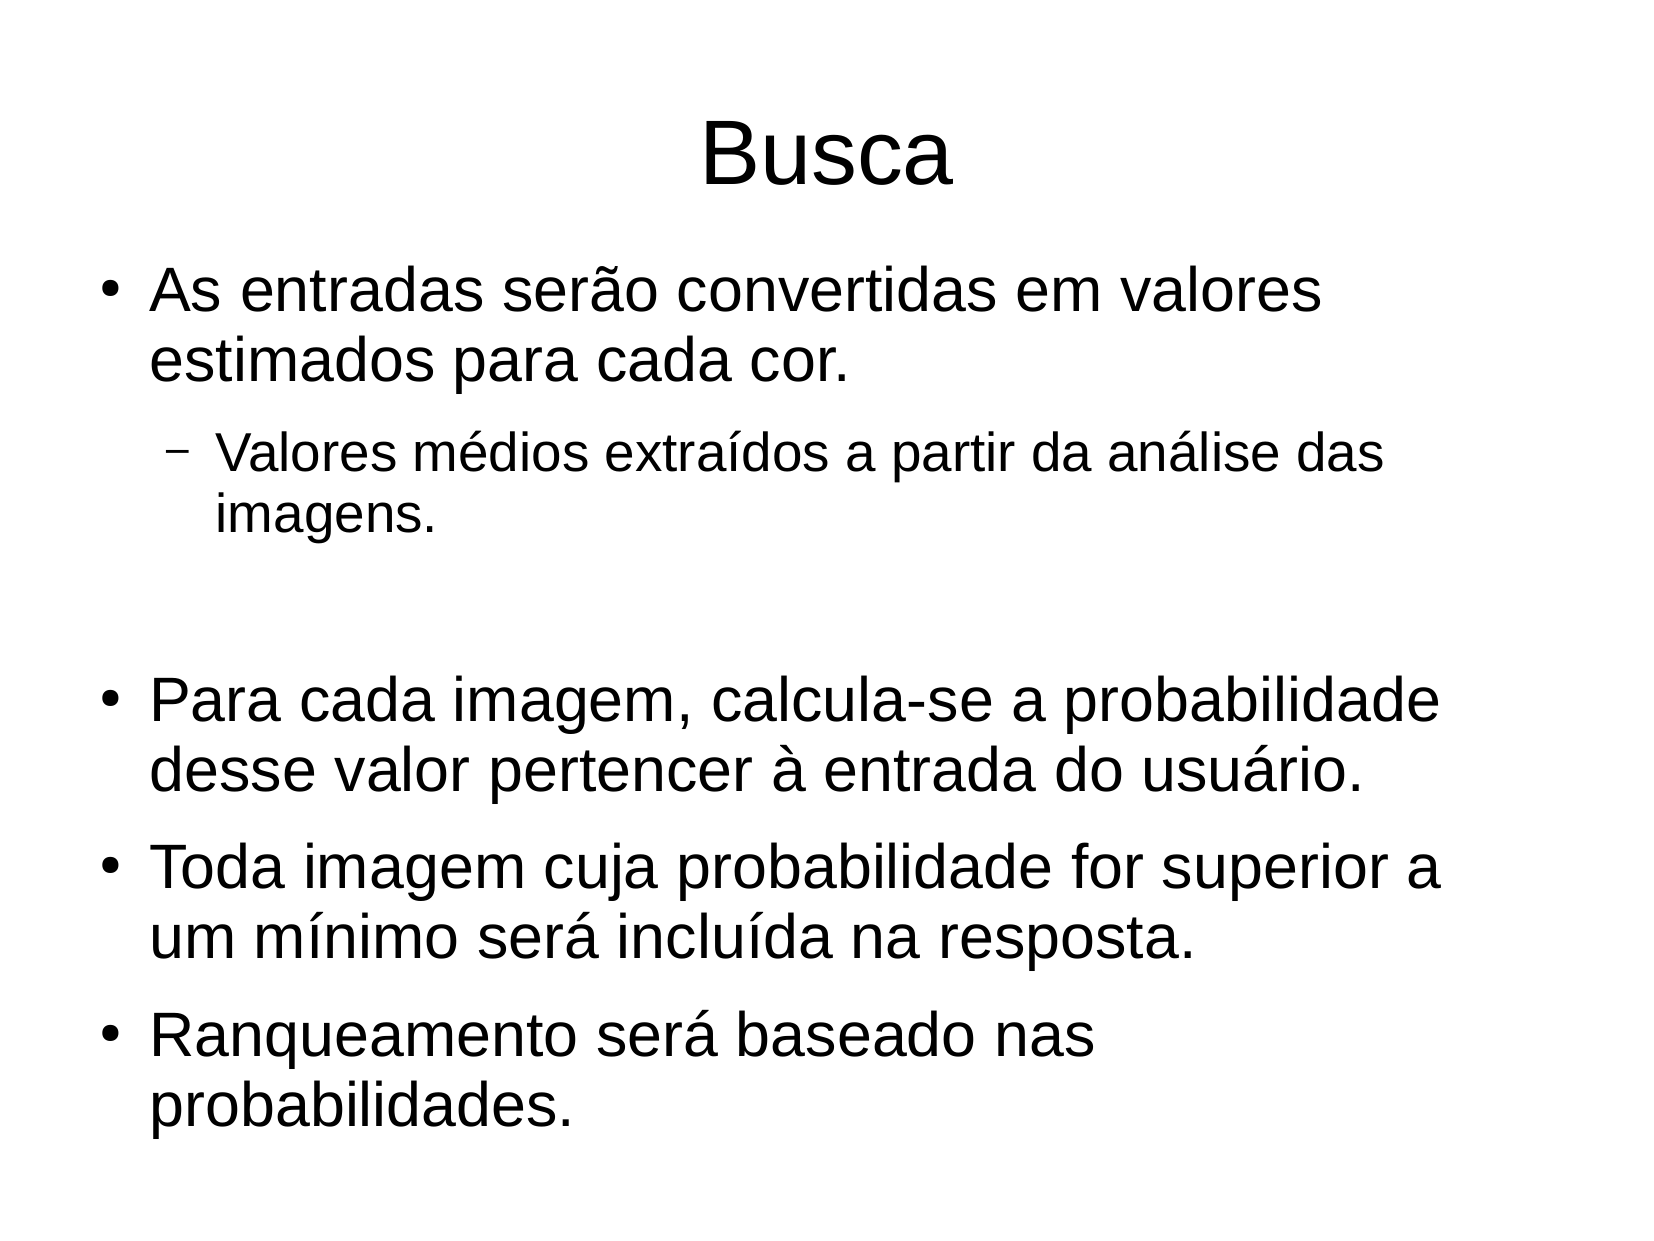

# Busca
As entradas serão convertidas em valores estimados para cada cor.
Valores médios extraídos a partir da análise das imagens.
Para cada imagem, calcula-se a probabilidade desse valor pertencer à entrada do usuário.
Toda imagem cuja probabilidade for superior a um mínimo será incluída na resposta.
Ranqueamento será baseado nas probabilidades.